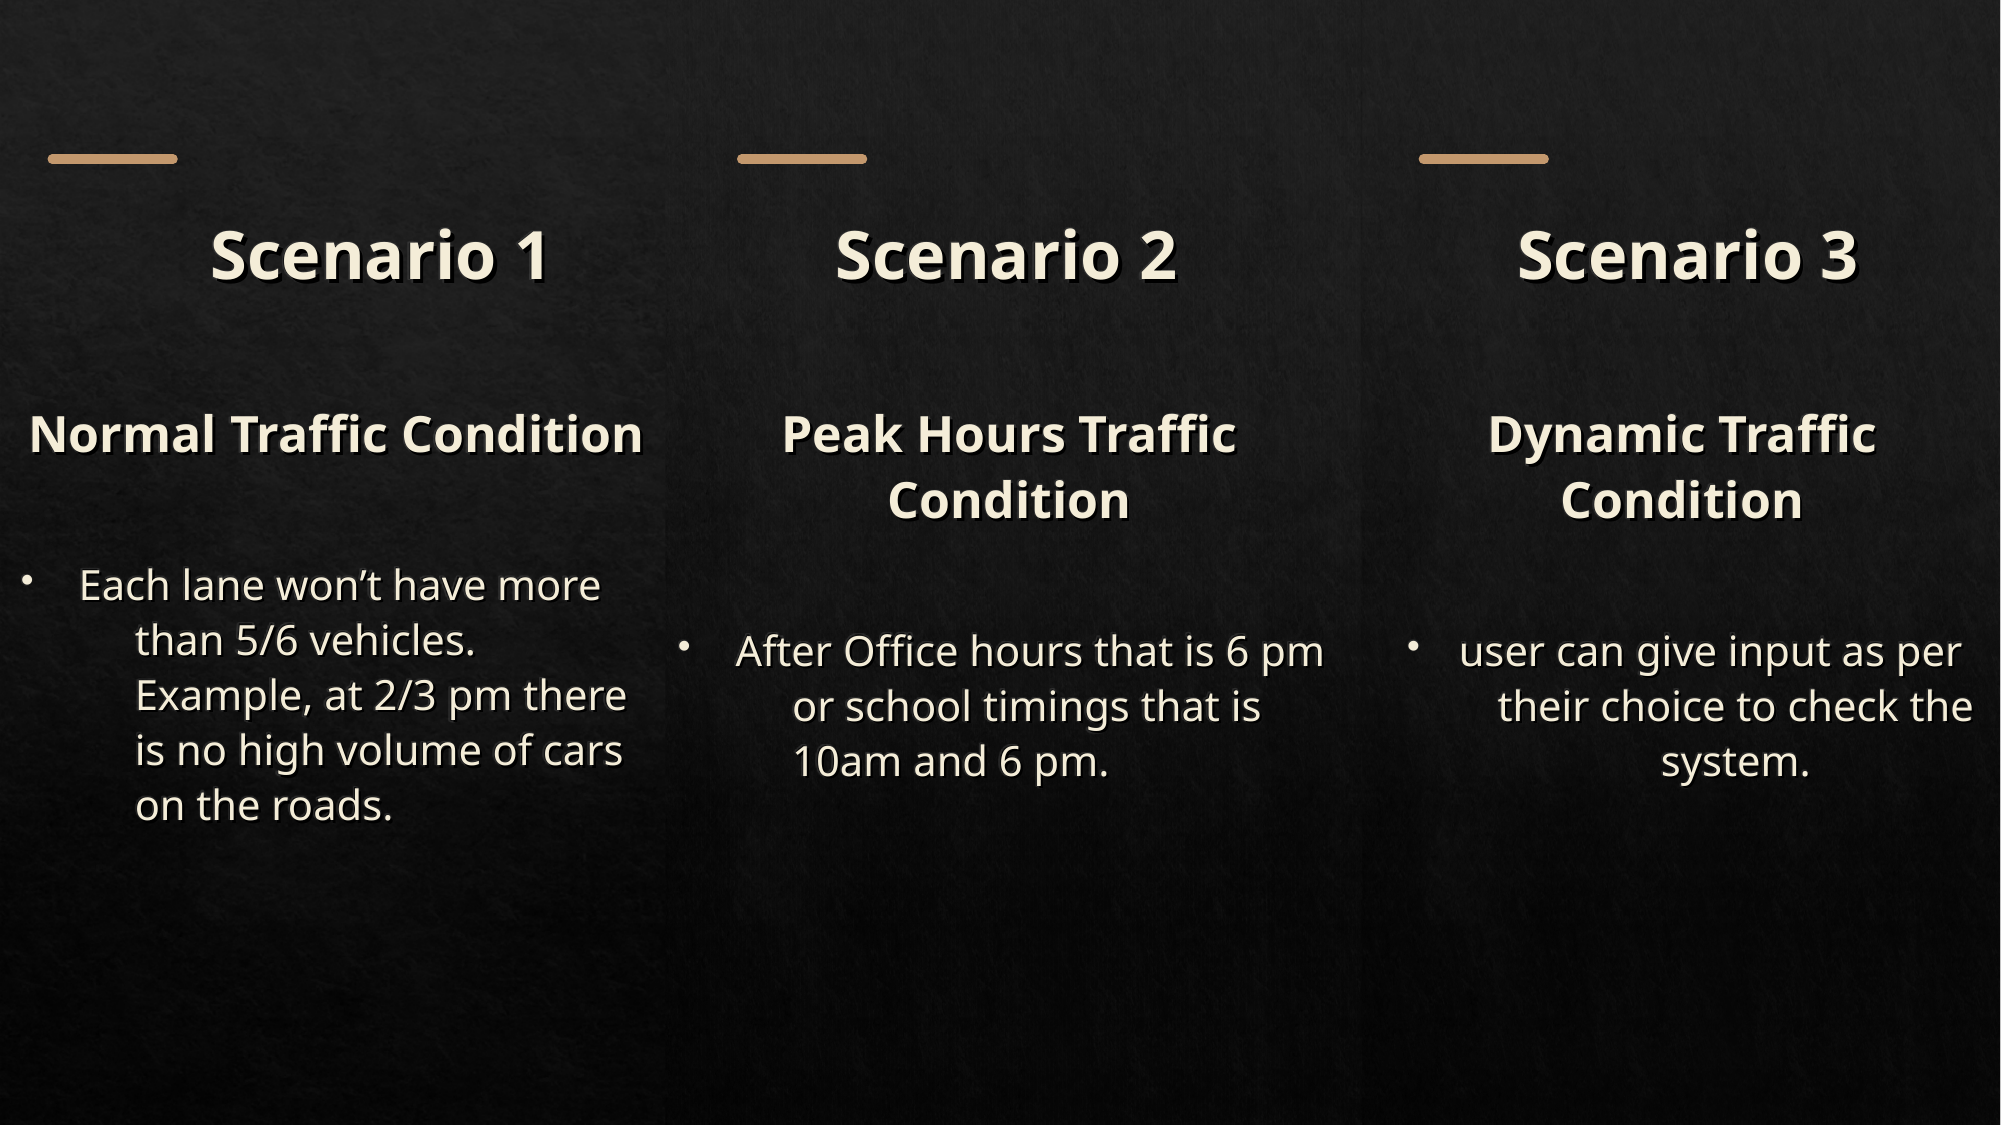

# Scenario 1
Scenario 2
Scenario 3
Normal Traffic Condition
Each lane won’t have more than 5/6 vehicles. Example, at 2/3 pm there is no high volume of cars on the roads.
Peak Hours Traffic Condition
After Office hours that is 6 pm or school timings that is 10am and 6 pm.
Dynamic Traffic Condition
user can give input as per their choice to check the system.